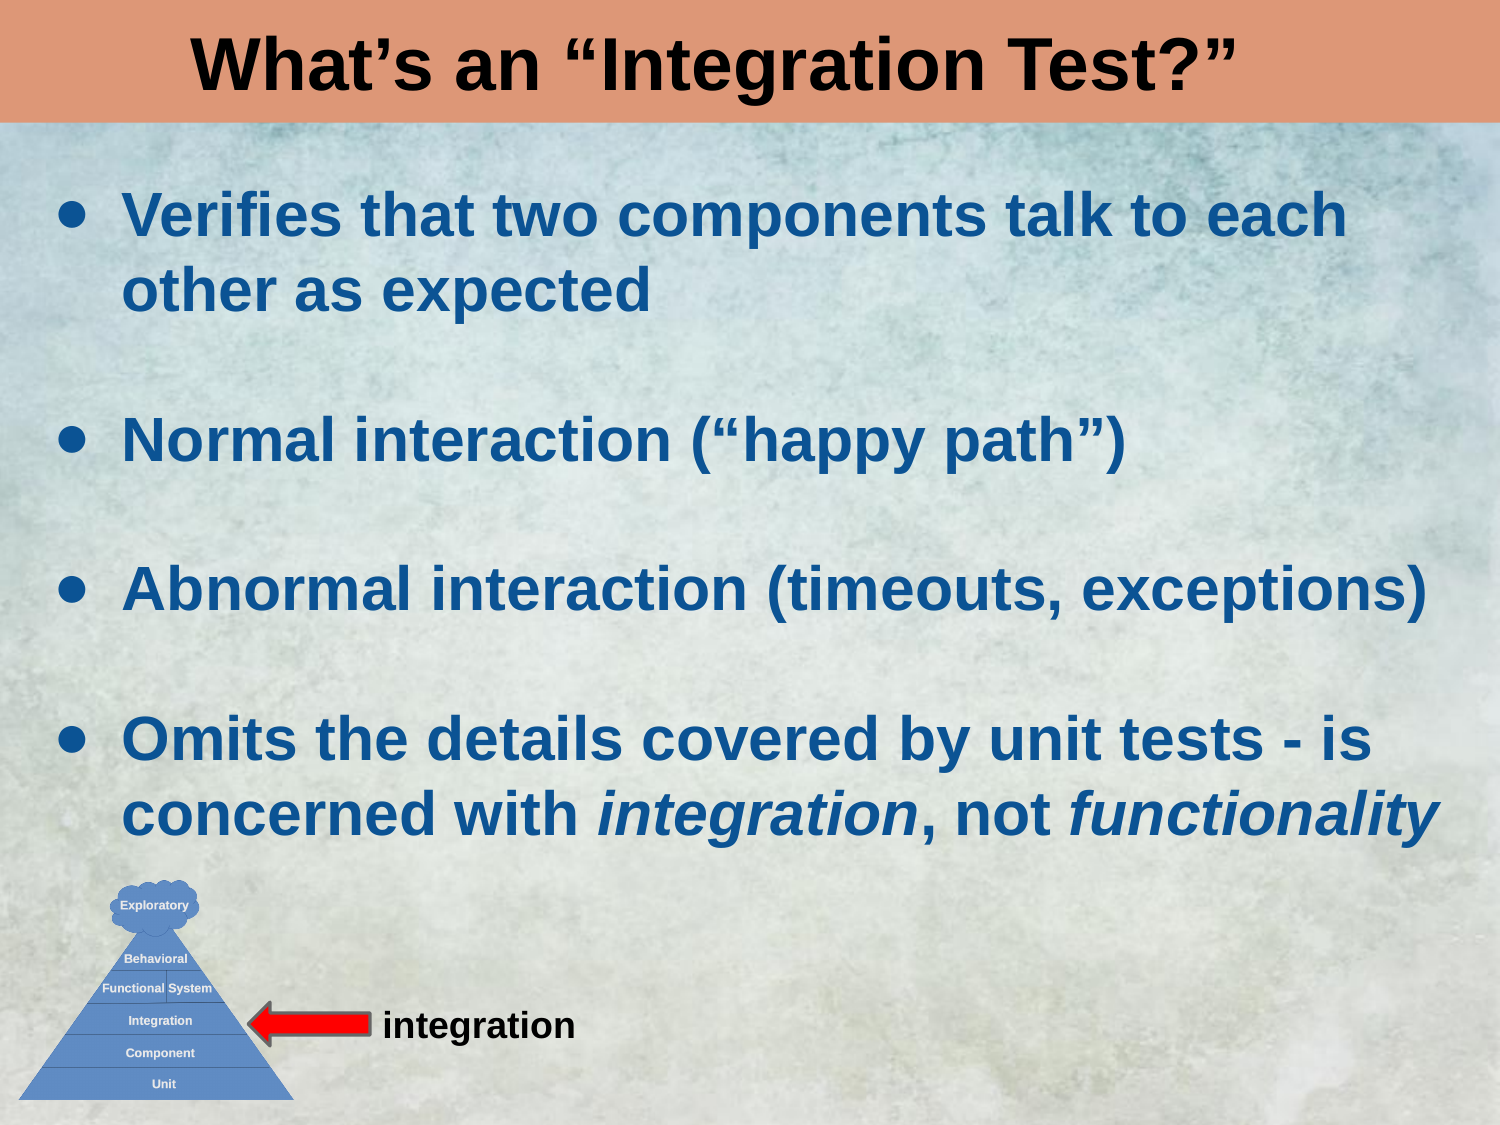

What’s an “Integration Test?”
# Verifies that two components talk to each other as expected
Normal interaction (“happy path”)
Abnormal interaction (timeouts, exceptions)
Omits the details covered by unit tests - is concerned with integration, not functionality
integration